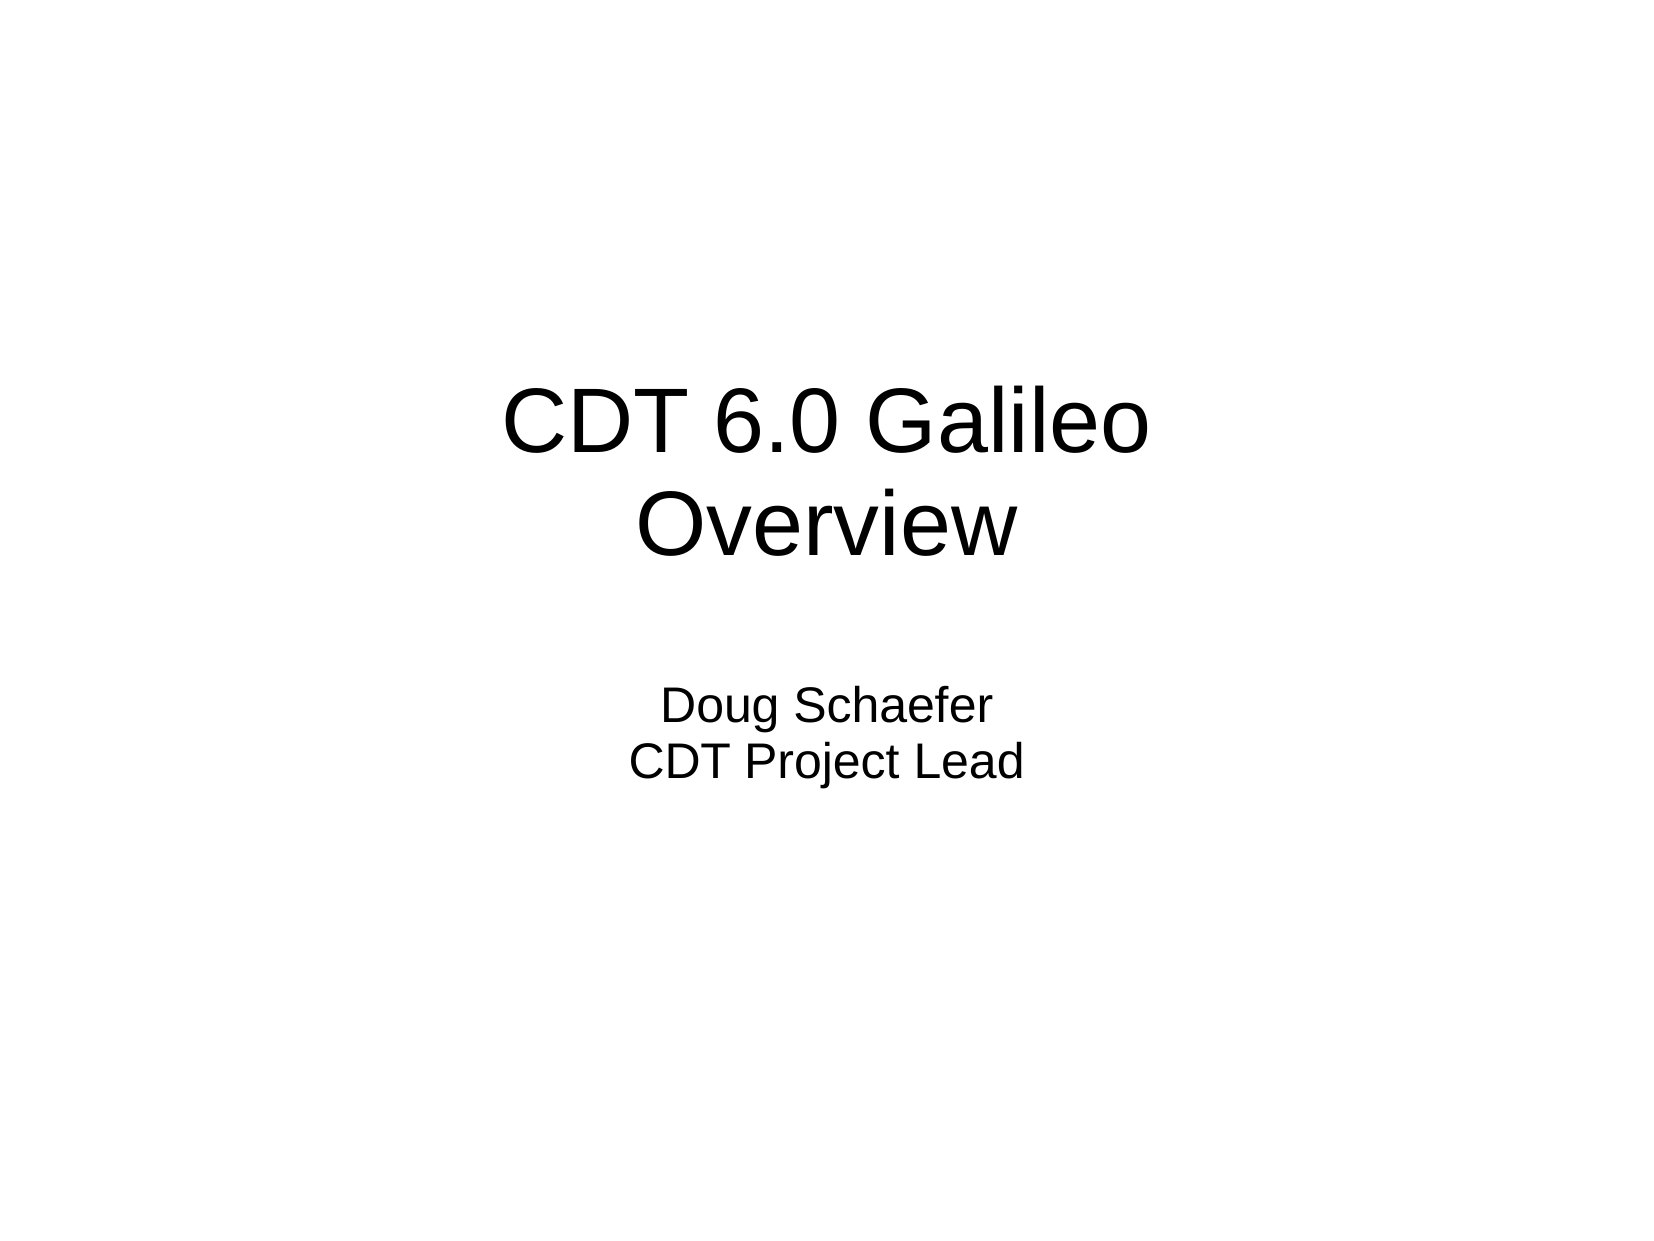

# CDT 6.0 Galileo Overview Doug Schaefer CDT Project Lead